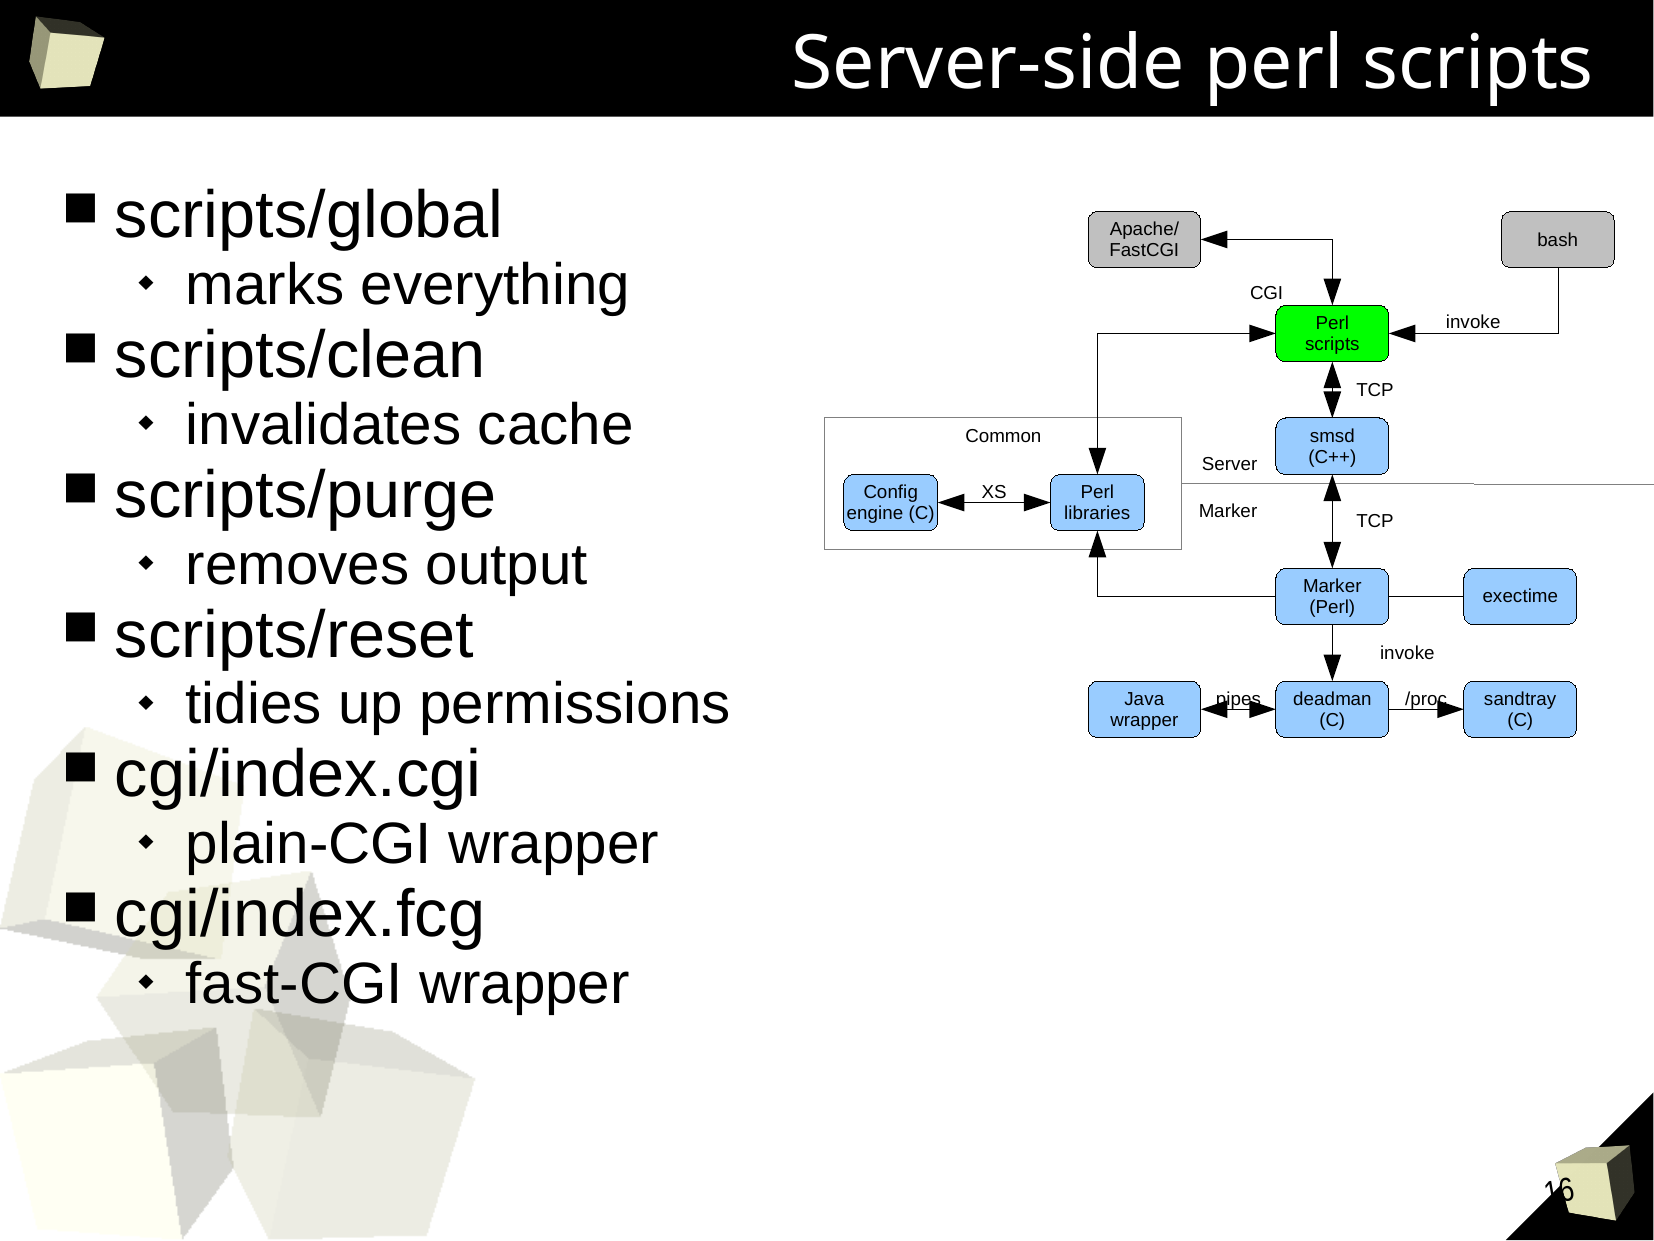

# Server-side perl scripts
scripts/global
marks everything
scripts/clean
invalidates cache
scripts/purge
removes output
scripts/reset
tidies up permissions
cgi/index.cgi
plain-CGI wrapper
cgi/index.fcg
fast-CGI wrapper
Apache/
FastCGI
bash
Perl
scripts
Common
smsd
(C++)
Server
Config
engine (C)
Perl
libraries
Marker
Marker
(Perl)
exectime
Java
wrapper
deadman
(C)
sandtray
(C)